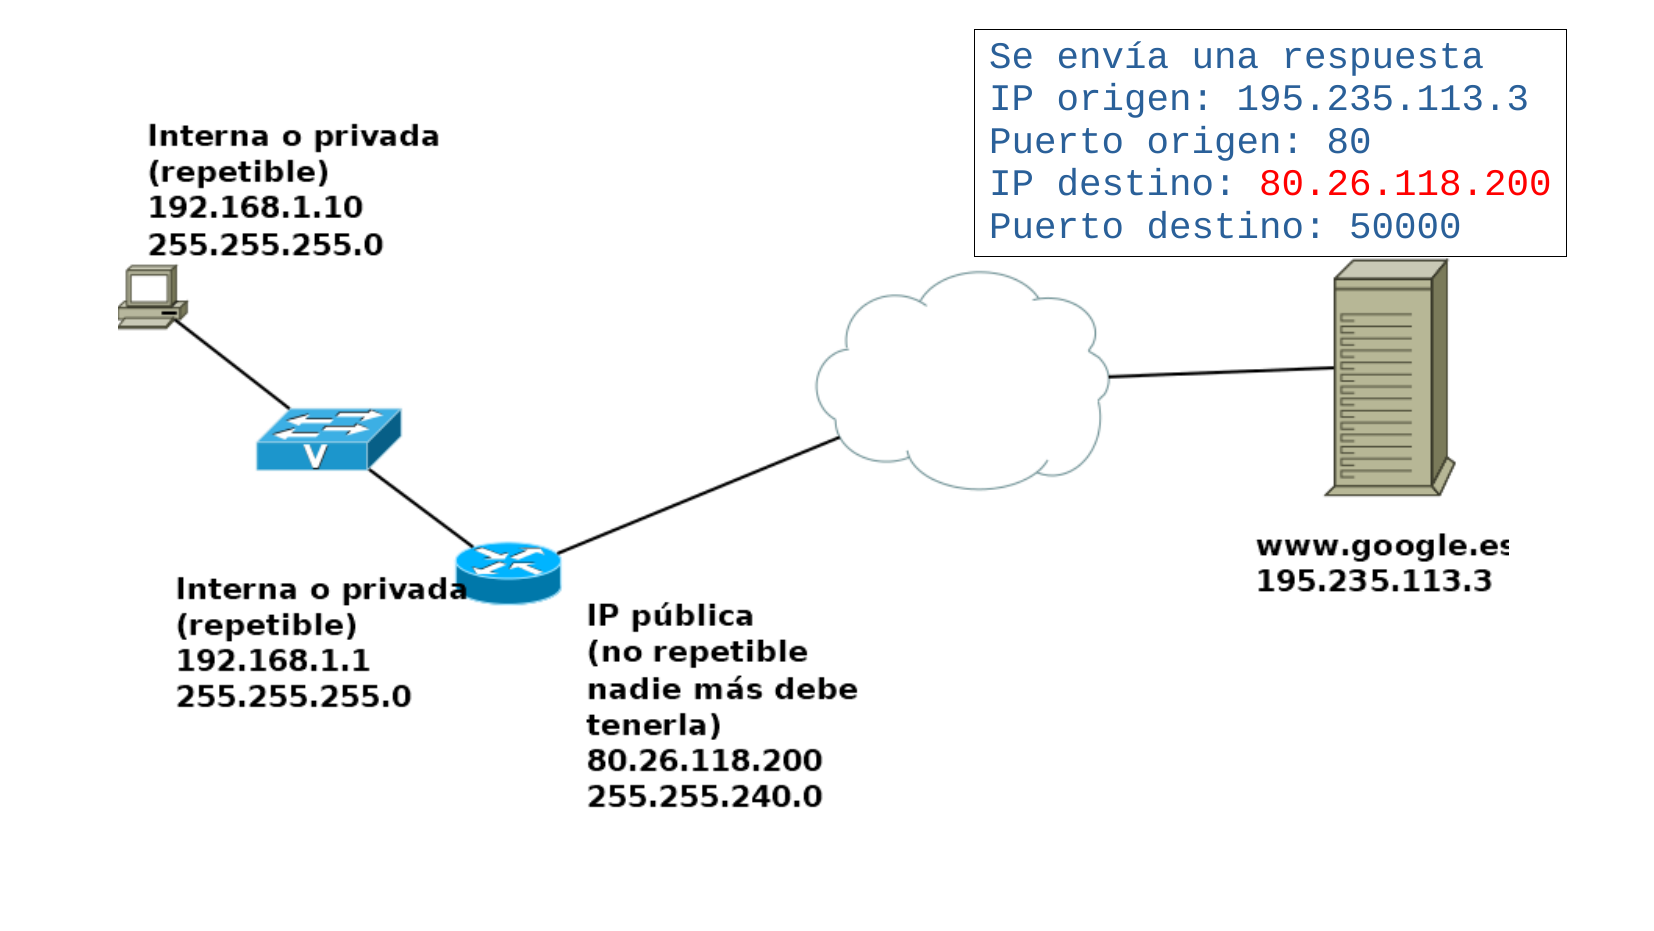

Se envía una respuesta
IP origen: 195.235.113.3
Puerto origen: 80
IP destino: 80.26.118.200
Puerto destino: 50000